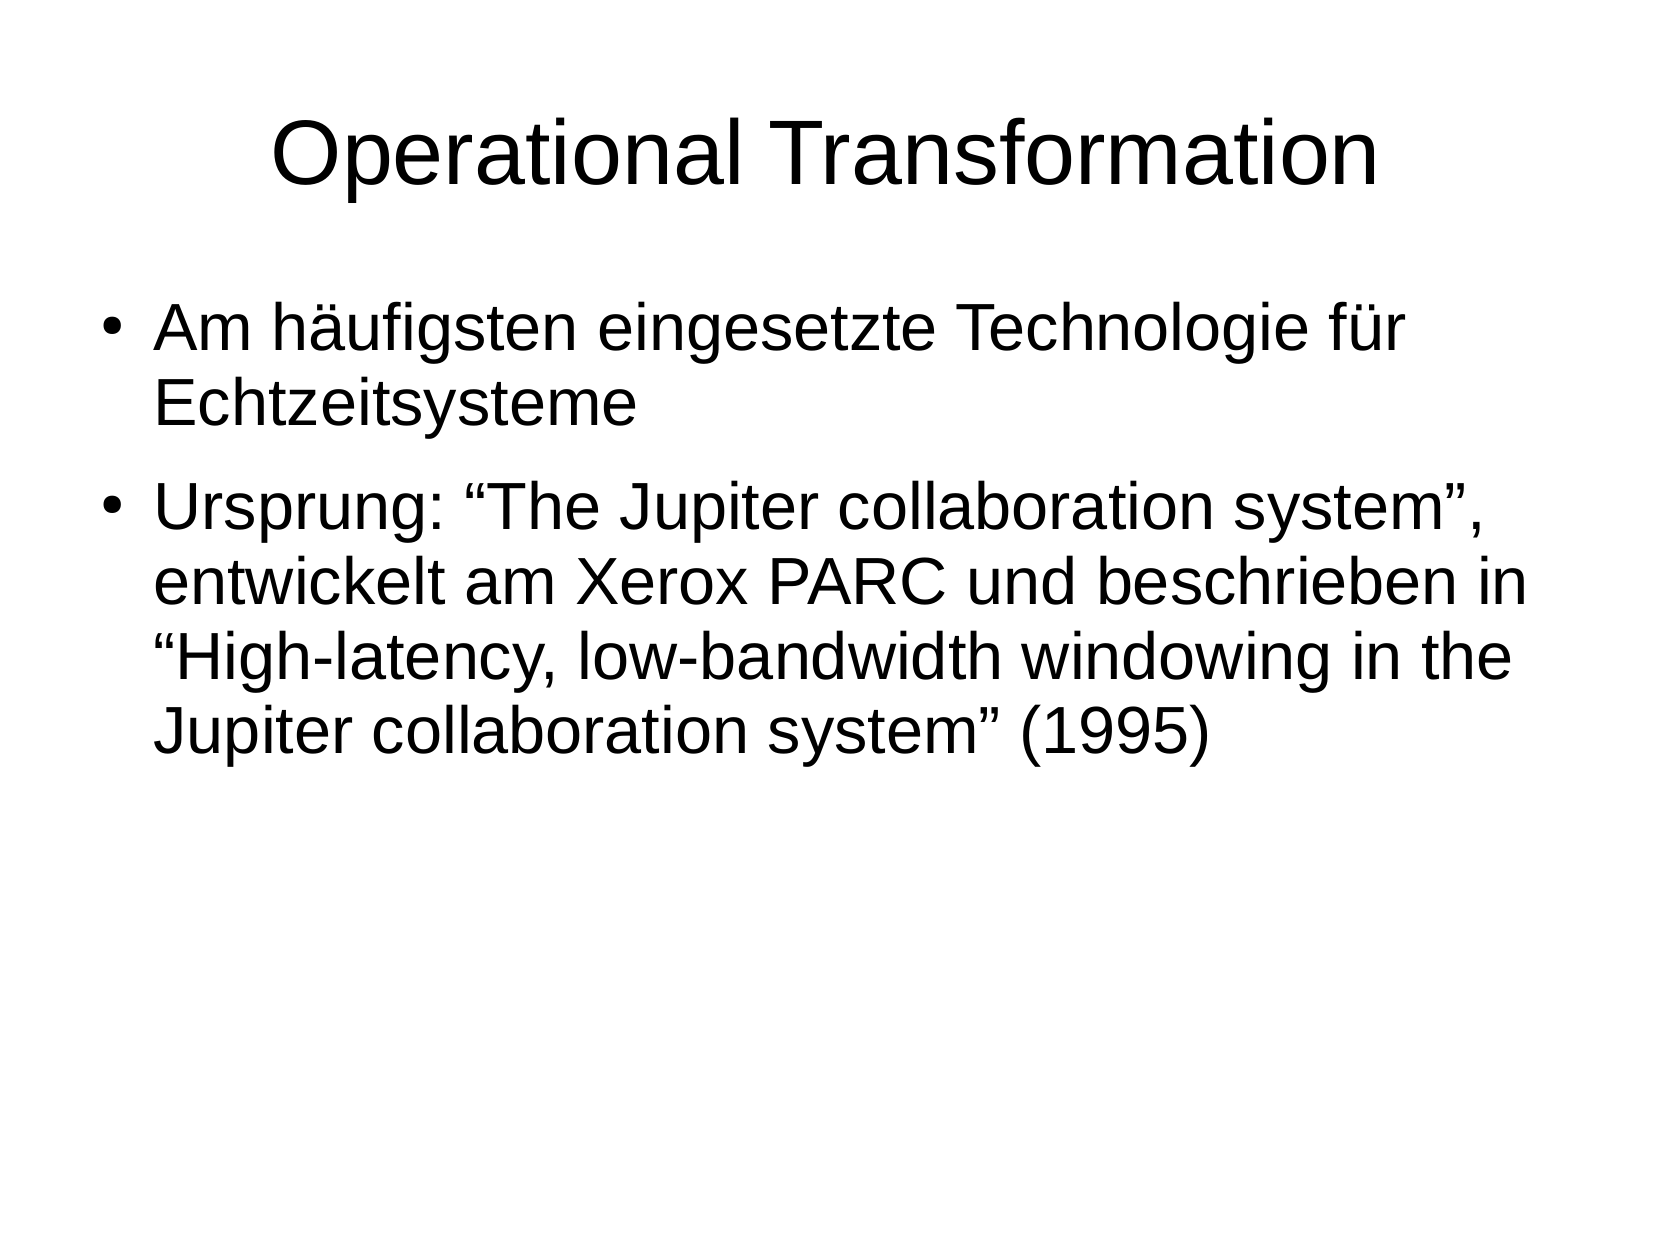

# Operational Transformation
Am häufigsten eingesetzte Technologie für Echtzeitsysteme
Ursprung: “The Jupiter collaboration system”, entwickelt am Xerox PARC und beschrieben in “High-latency, low-bandwidth windowing in the Jupiter collaboration system” (1995)